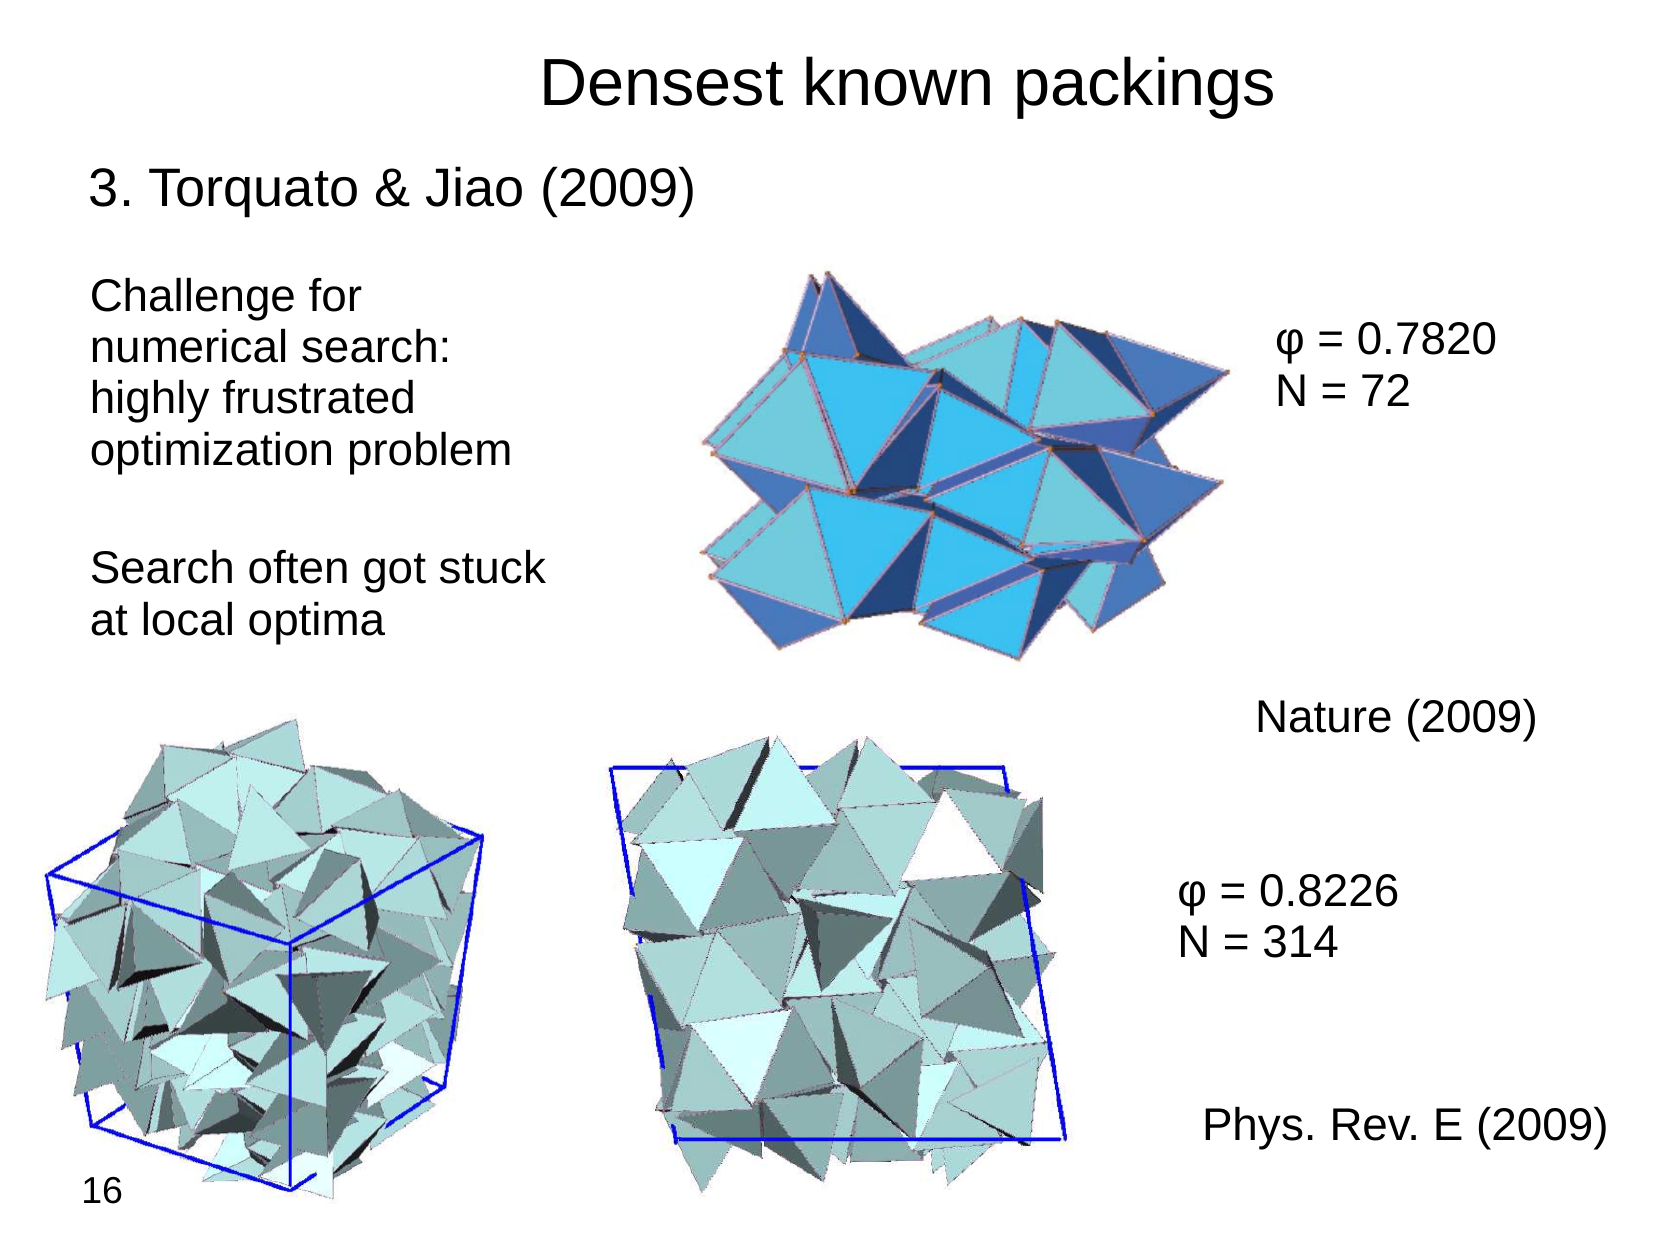

Densest known packings
3. Torquato & Jiao (2009)
Challenge for numerical search: highly frustrated optimization problem
φ = 0.7820
N = 72
Search often got stuck at local optima
Nature (2009)
φ = 0.8226
N = 314
Phys. Rev. E (2009)
16